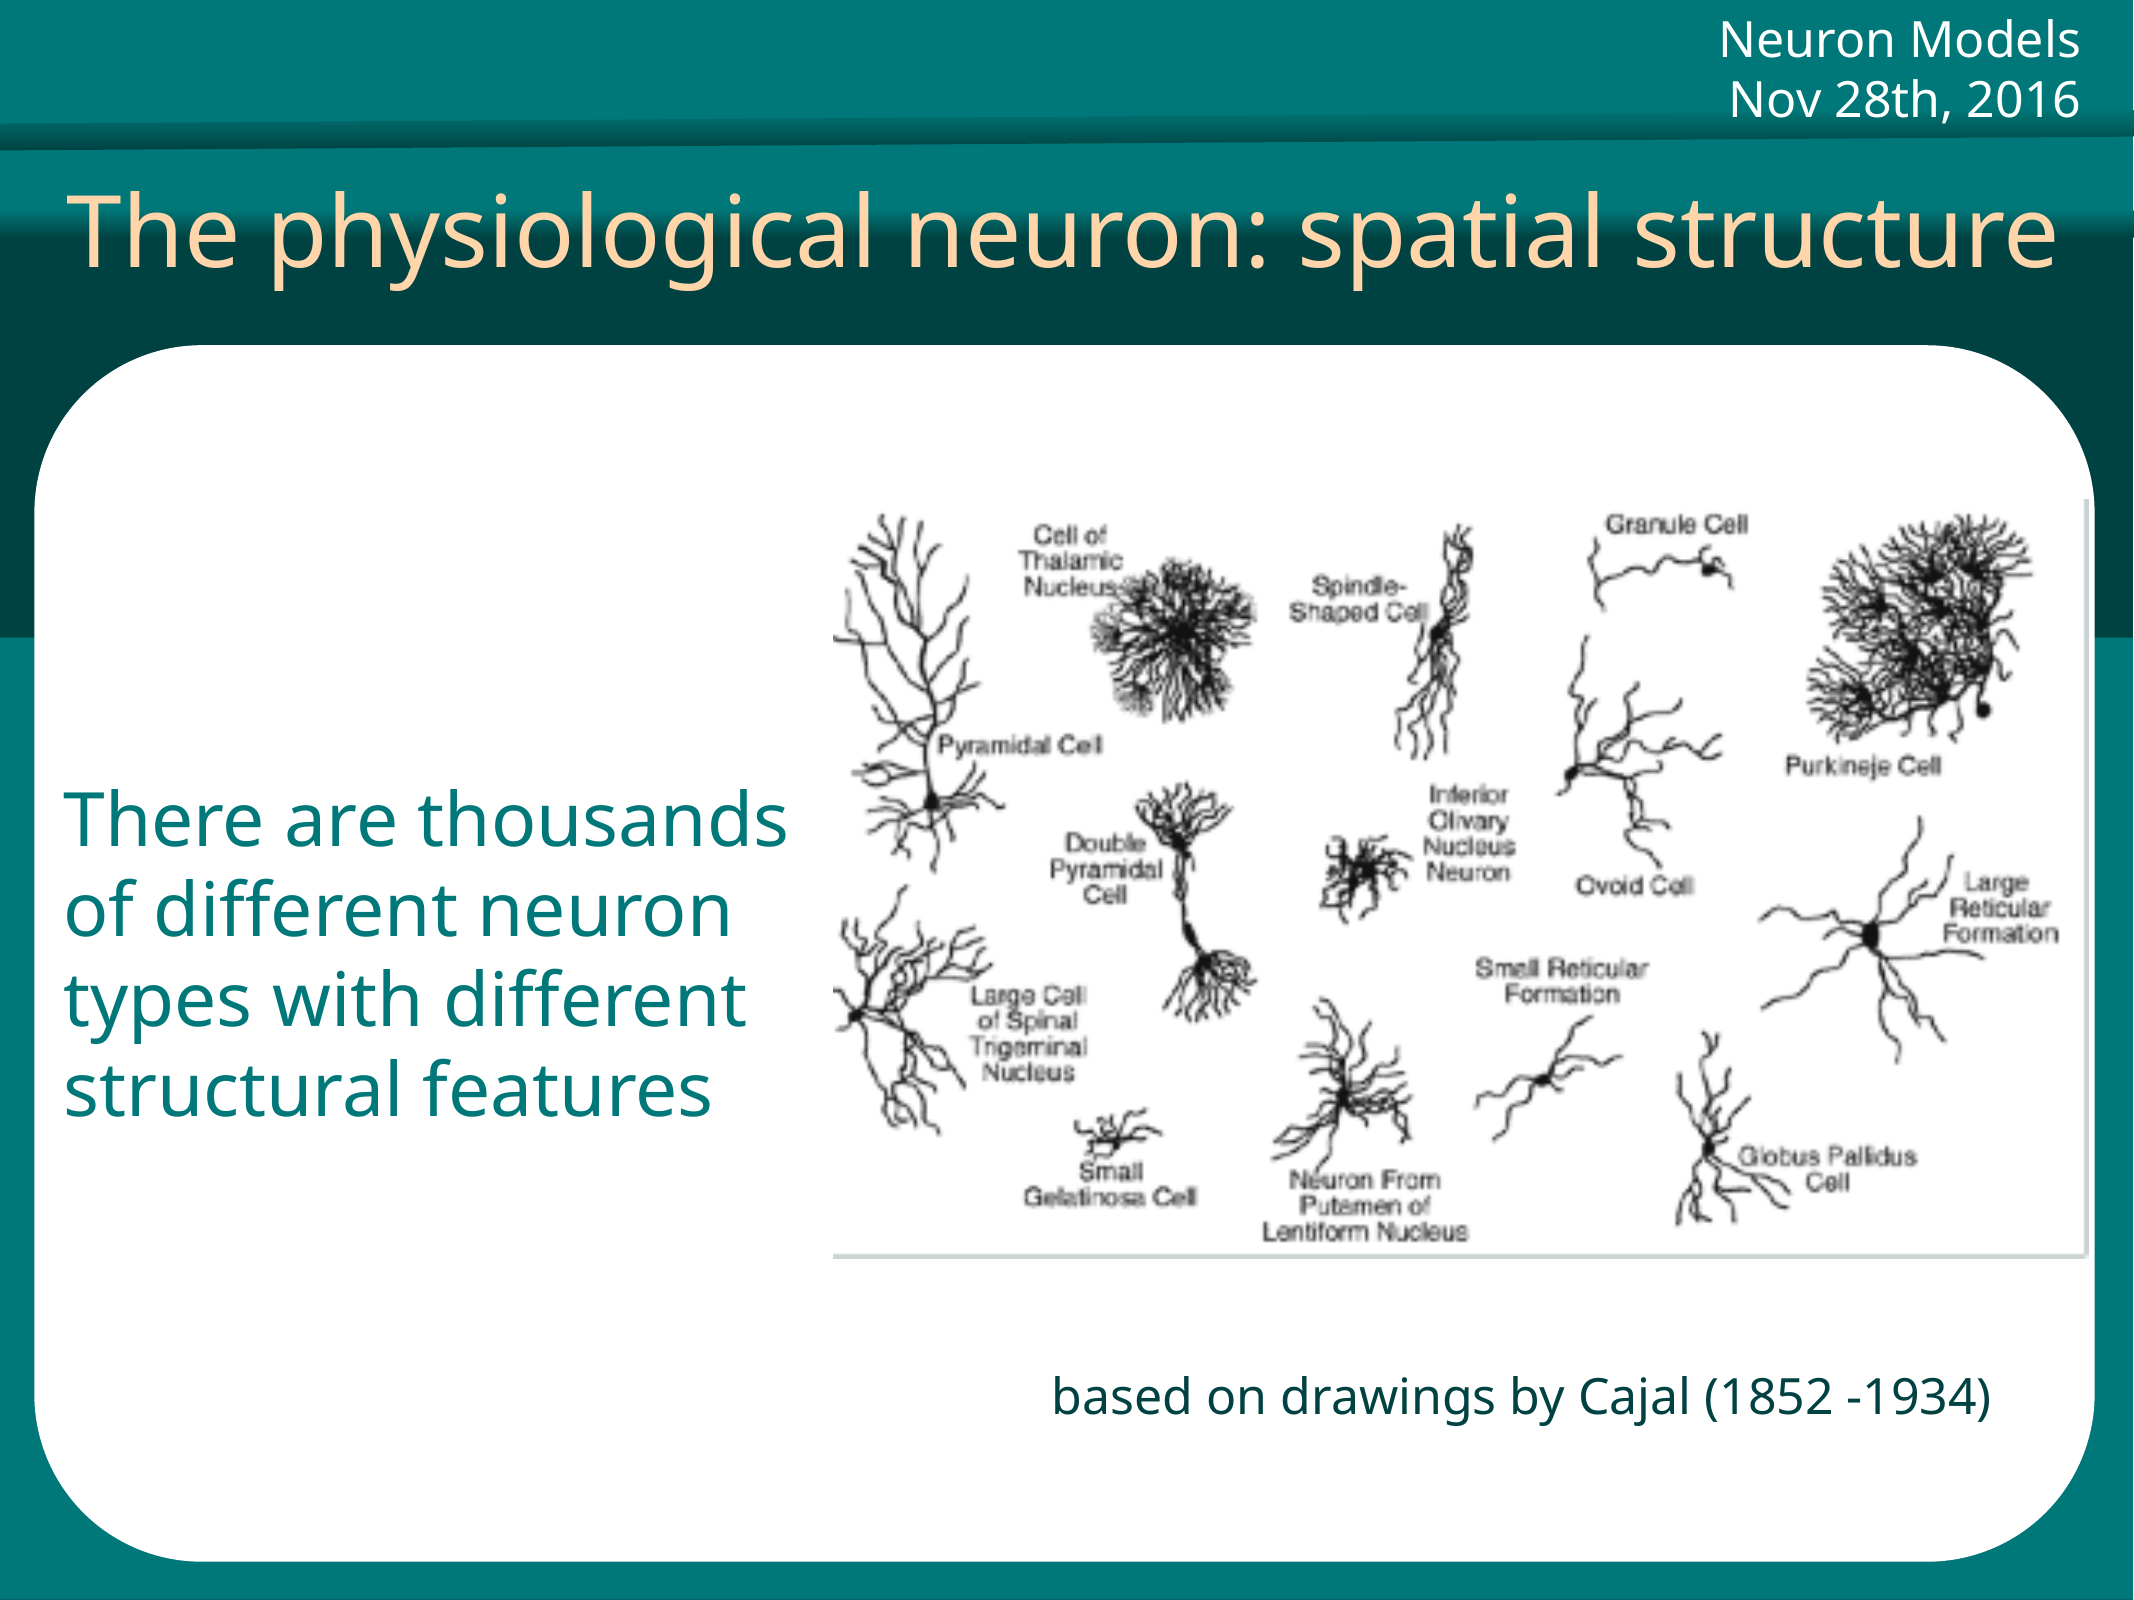

Neuron Models
Nov 28th, 2016
The physiological neuron: spatial structure
There are thousands of different neuron types with different structural features
based on drawings by Cajal (1852 -1934)